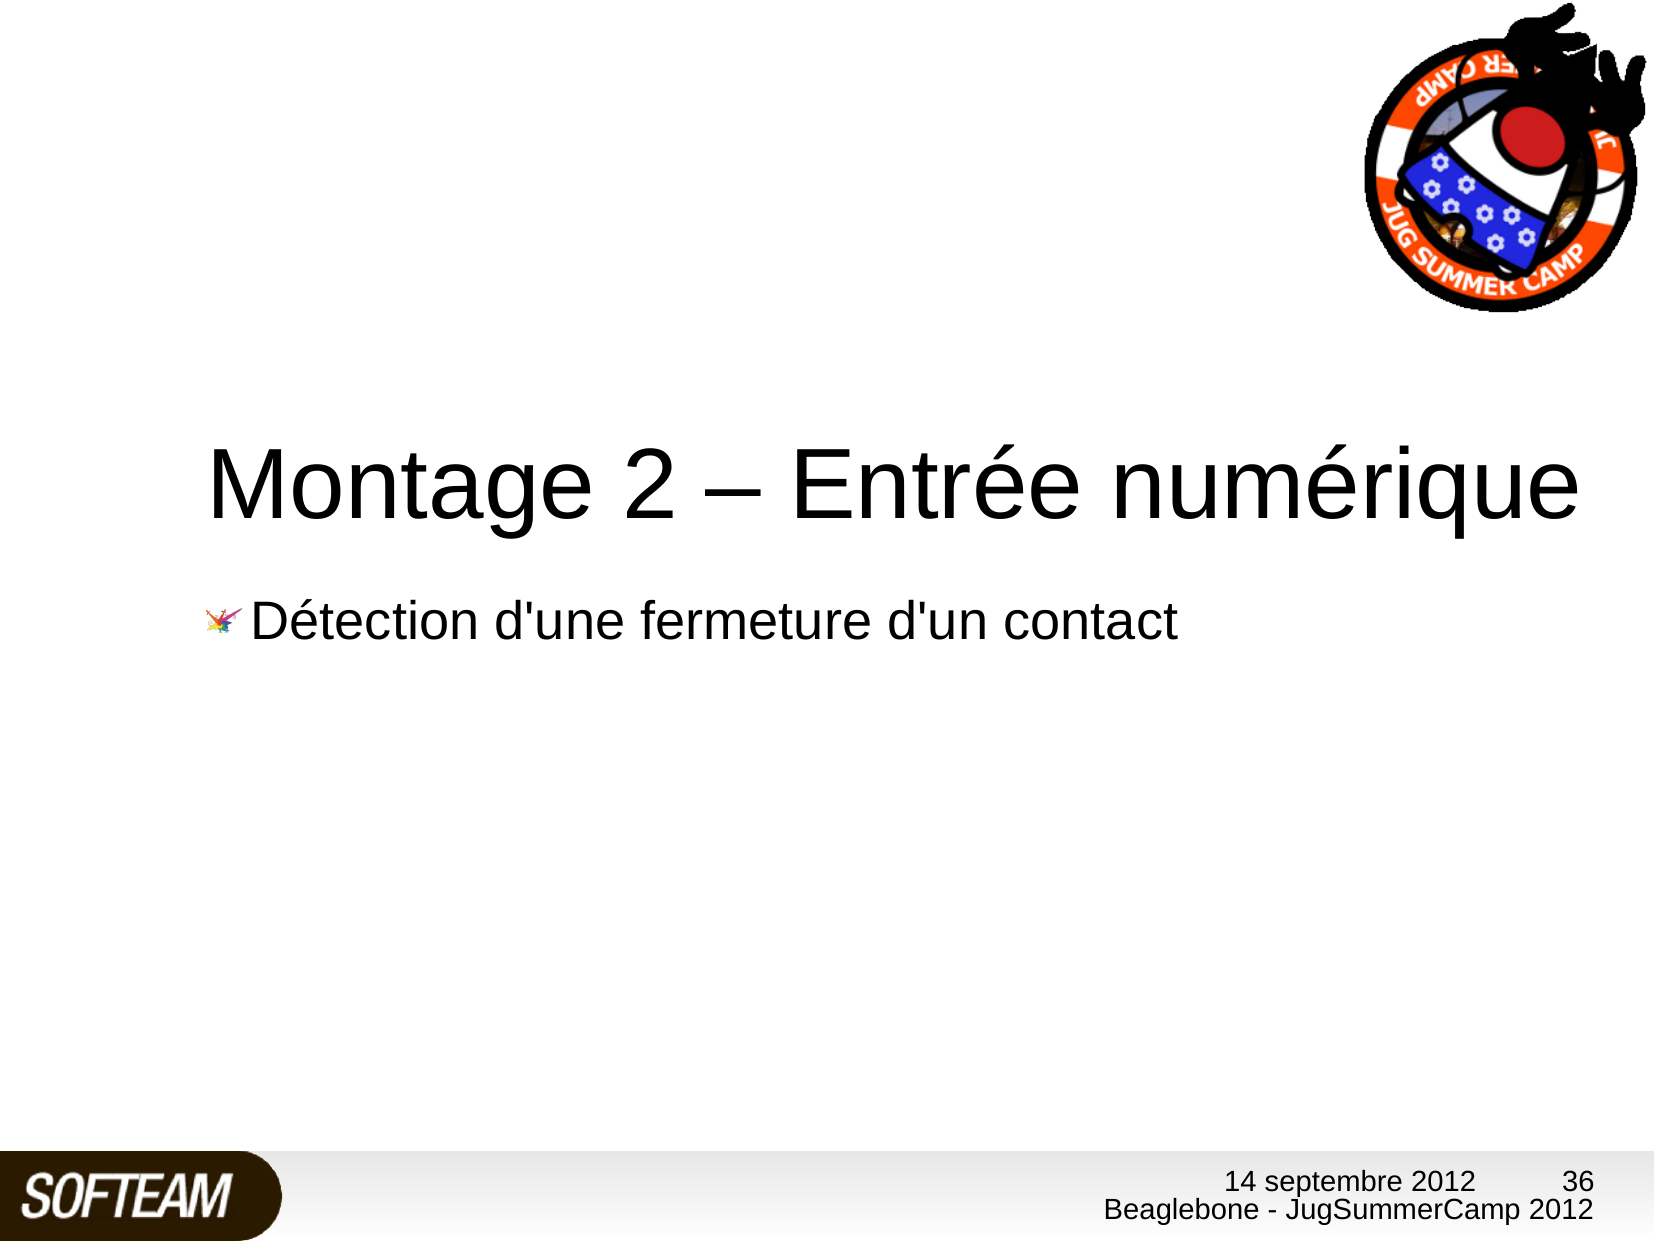

# Montage 2 – Entrée numérique
Détection d'une fermeture d'un contact
14 septembre 2012
36
Beaglebone - JugSummerCamp 2012